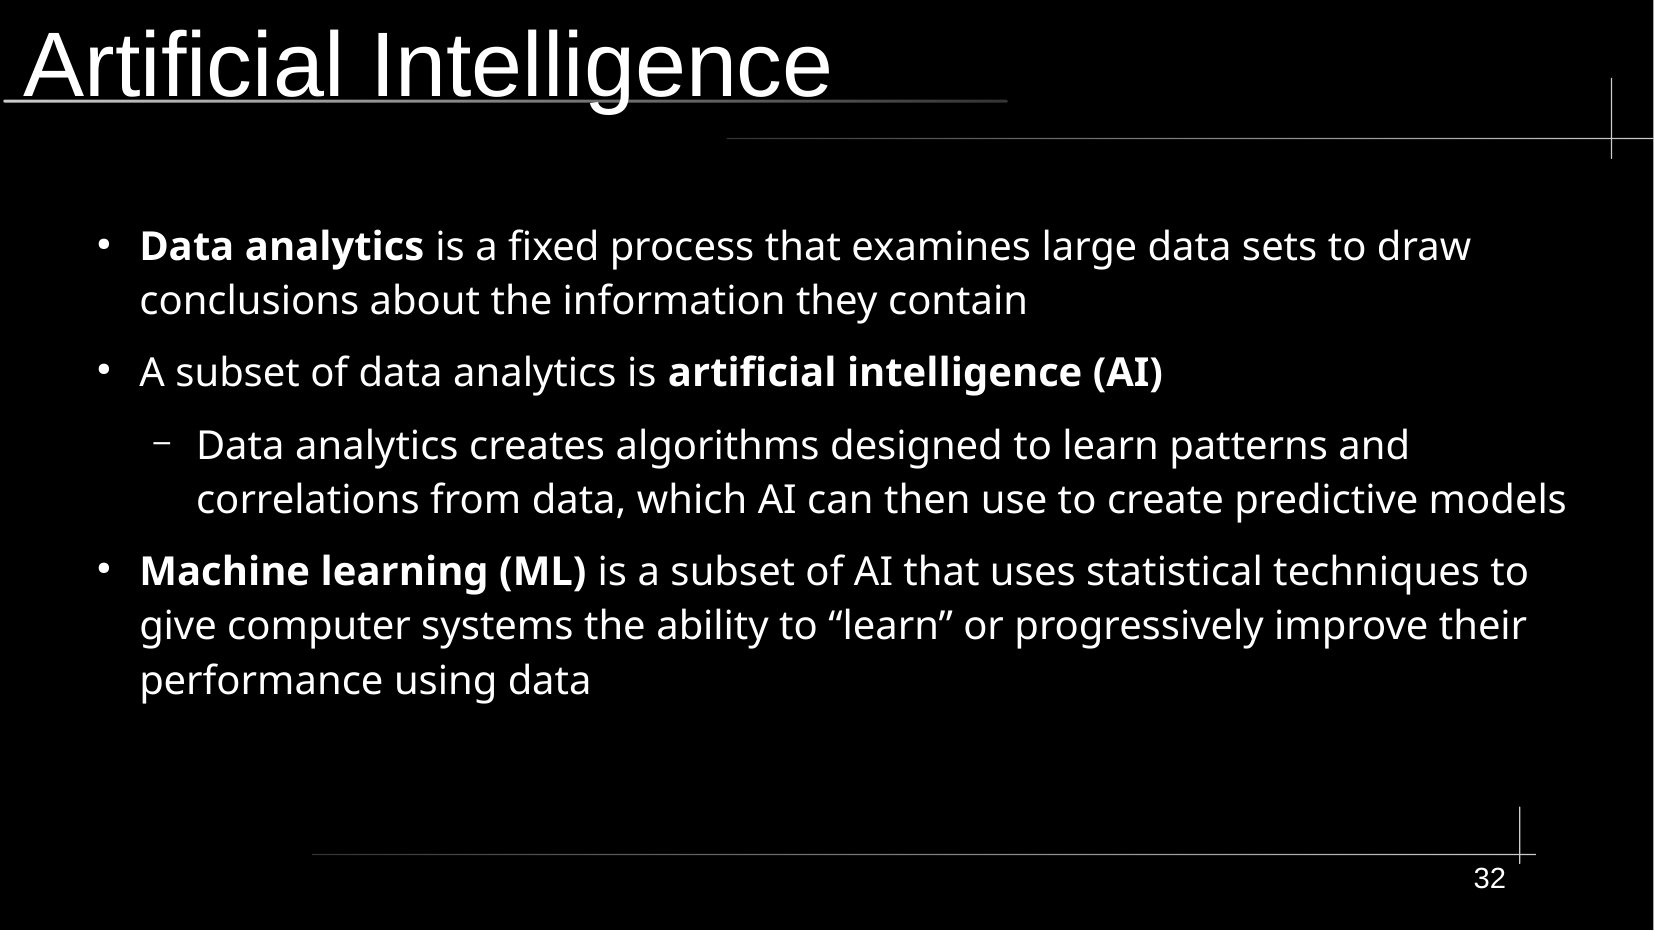

# Artificial Intelligence
Data analytics is a fixed process that examines large data sets to draw conclusions about the information they contain
A subset of data analytics is artificial intelligence (AI)
Data analytics creates algorithms designed to learn patterns and correlations from data, which AI can then use to create predictive models
Machine learning (ML) is a subset of AI that uses statistical techniques to give computer systems the ability to “learn” or progressively improve their performance using data
32